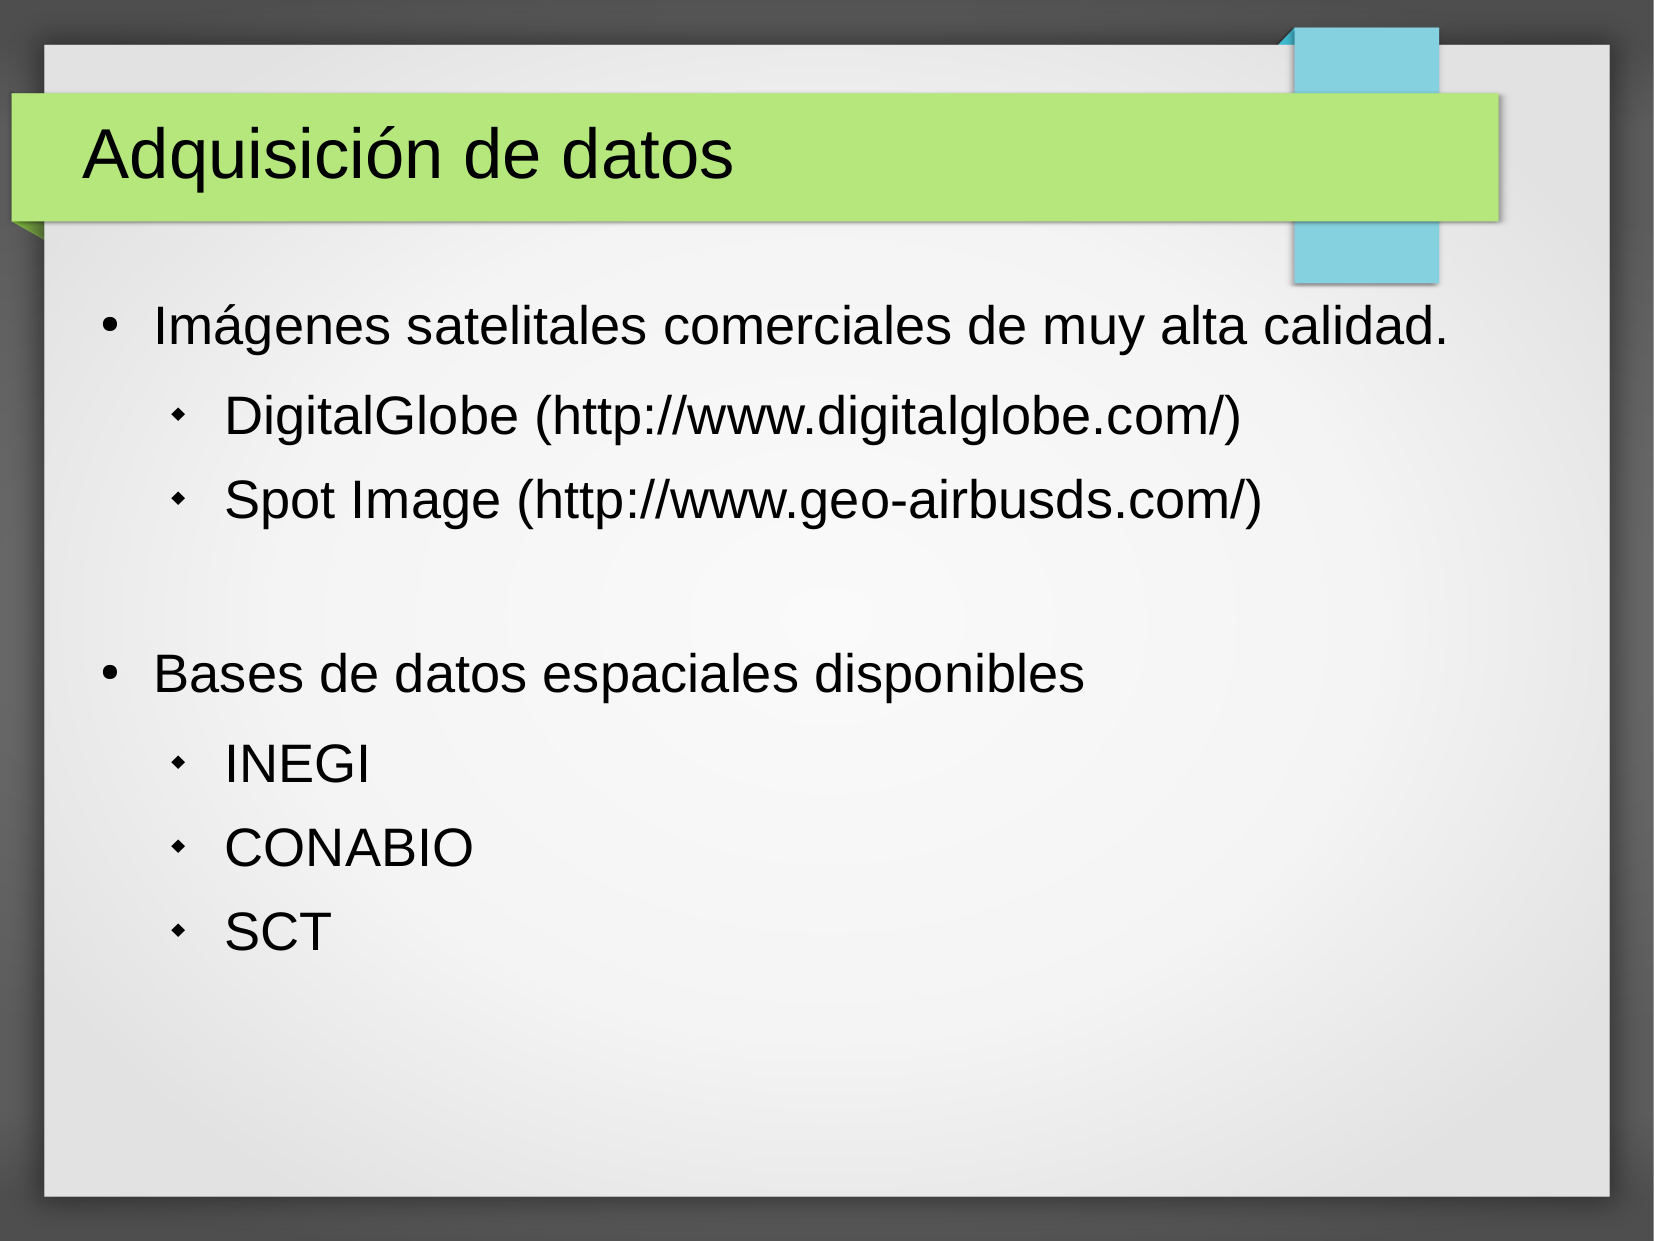

# Adquisición de datos
Imágenes satelitales comerciales de muy alta calidad.
DigitalGlobe (http://www.digitalglobe.com/)
Spot Image (http://www.geo-airbusds.com/)
Bases de datos espaciales disponibles
INEGI
CONABIO
SCT